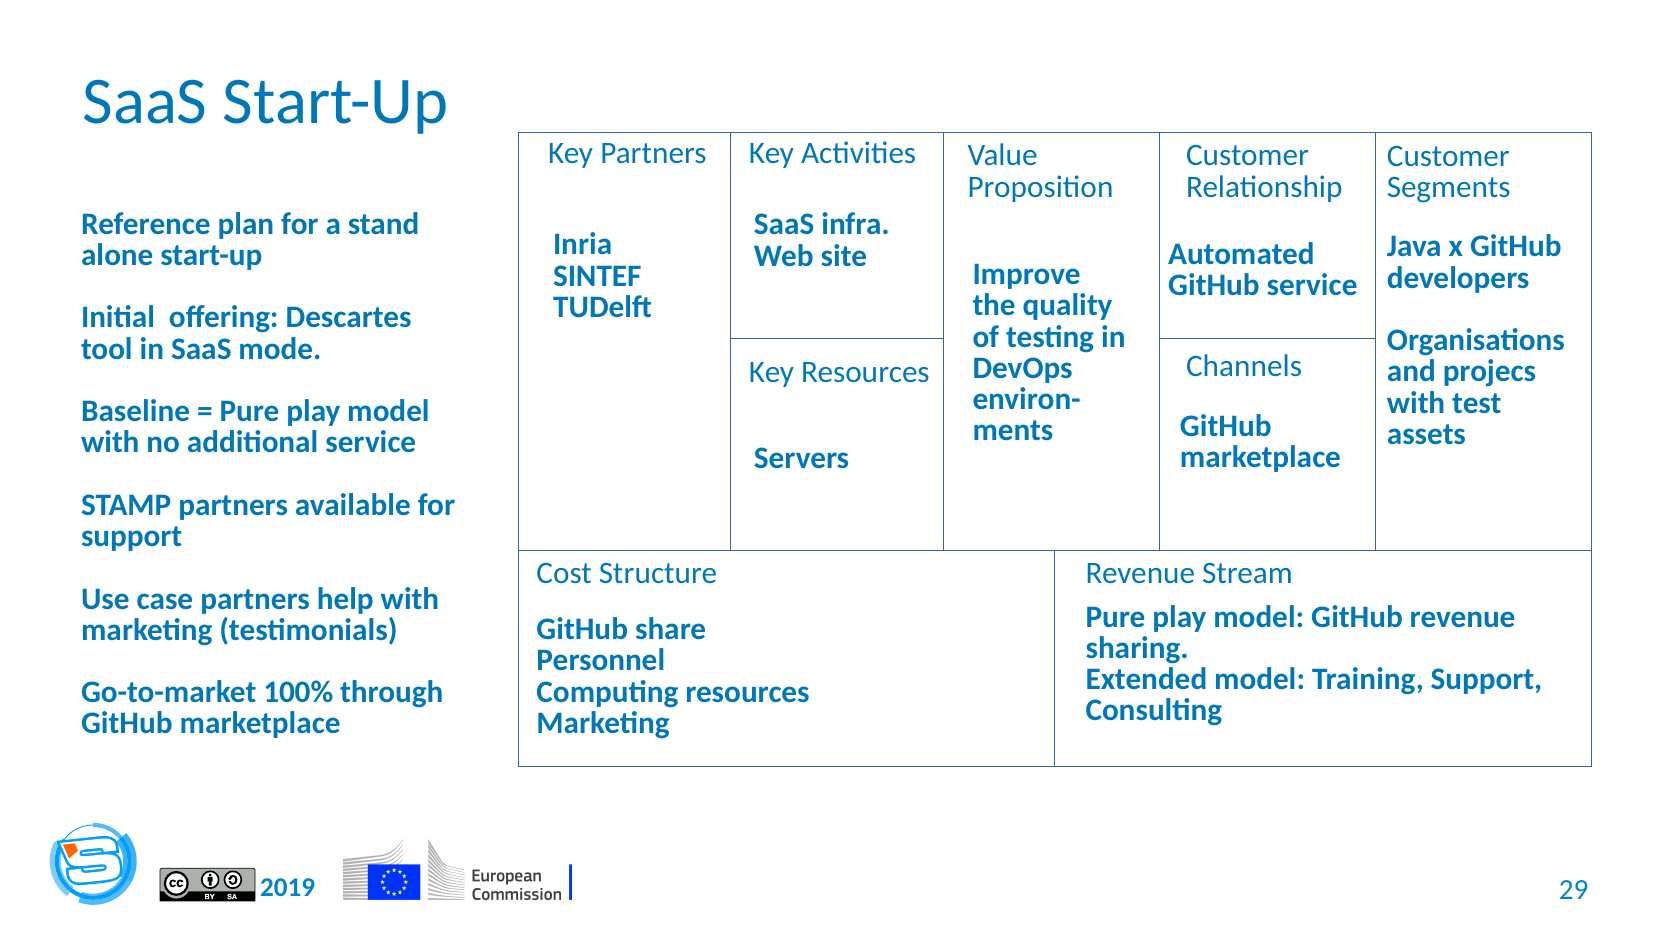

# SaaS Start-Up
Key Partners
Key Activities
Value
Proposition
Customer
Relationship
Customer
Segments
Channels
Key Resources
Cost Structure
Revenue Stream
SaaS infra.
Web site
Reference plan for a stand alone start-up
Initial offering: Descartes tool in SaaS mode.
Baseline = Pure play model with no additional service
STAMP partners available for support
Use case partners help with marketing (testimonials)
Go-to-market 100% through GitHub marketplace
Automated GitHub service
Inria
SINTEF
TUDelft
Java x GitHub developers
Organisations and projecs with test assets
Improve the quality of testing in DevOps environ-ments
GitHub marketplace
Servers
Pure play model: GitHub revenue sharing.
Extended model: Training, Support, Consulting
GitHub share
Personnel
Computing resources
Marketing
29